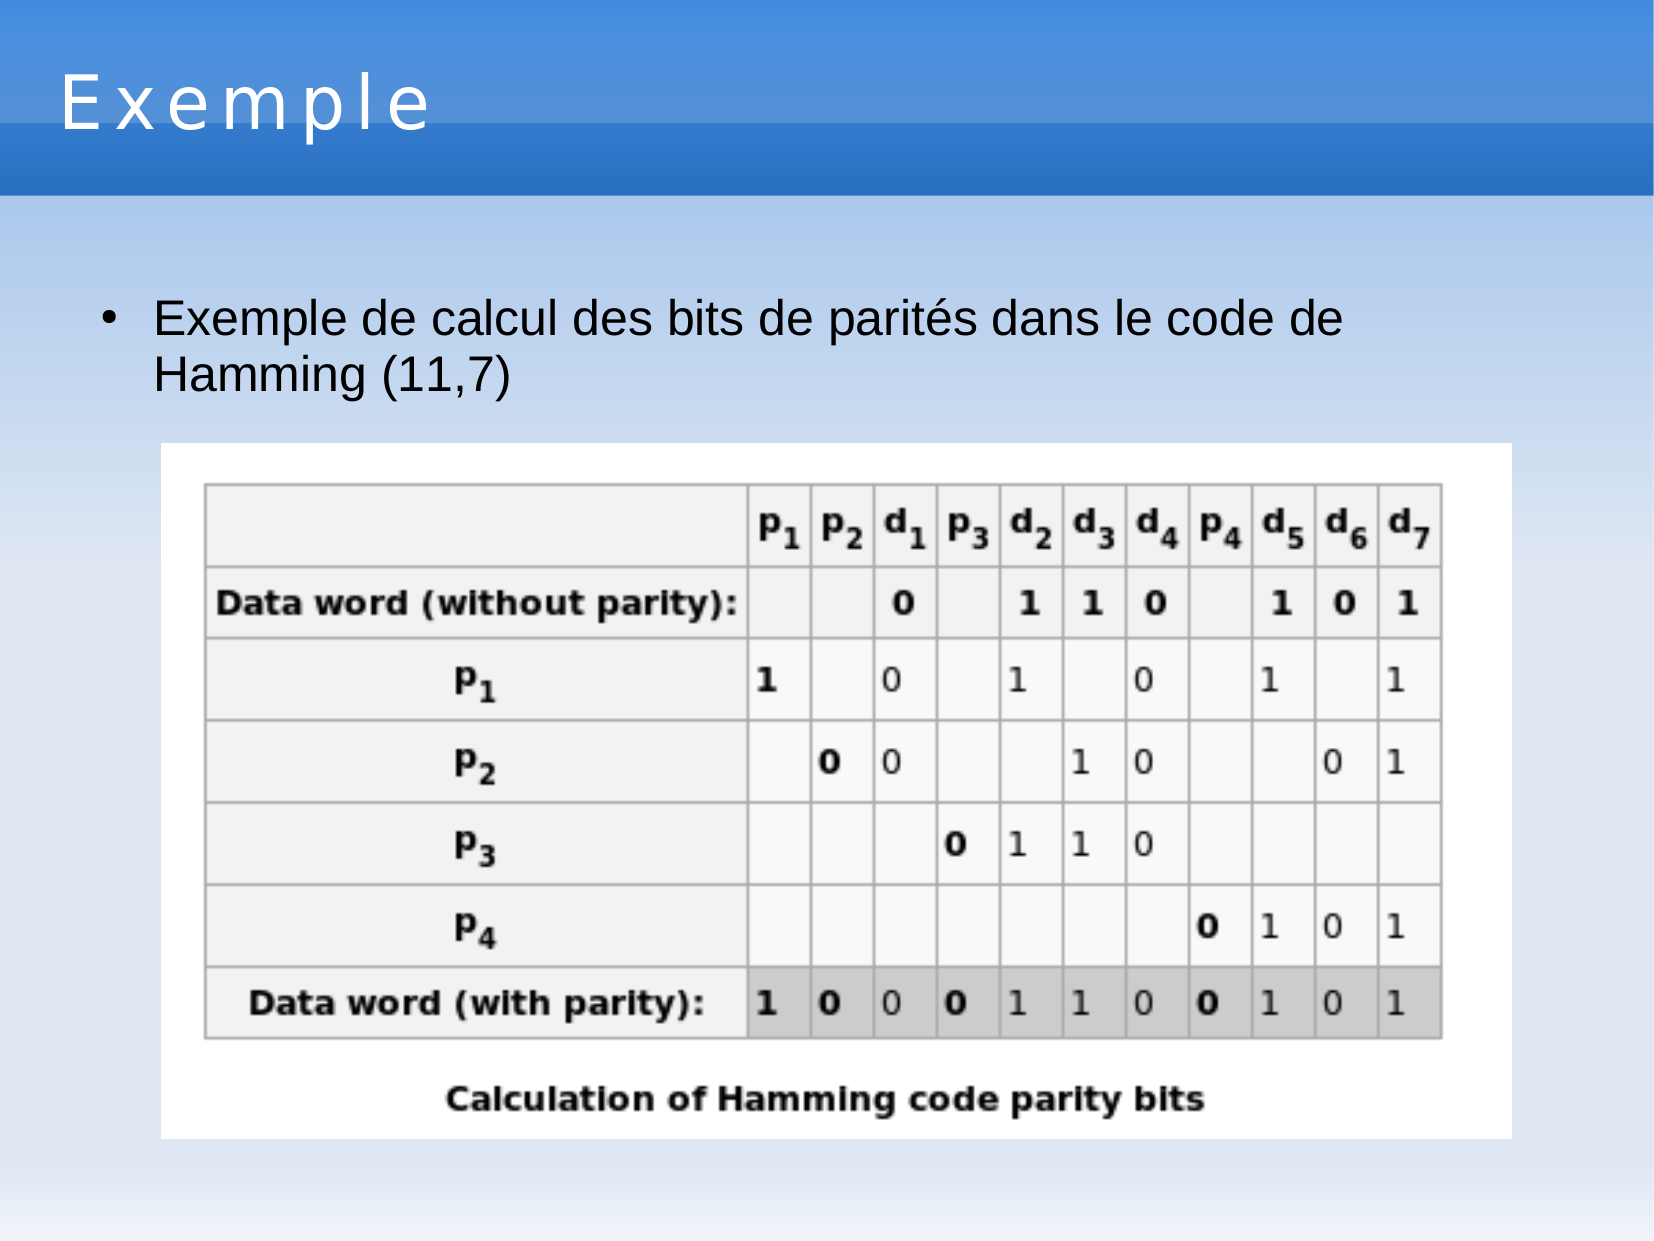

# Exemple
Exemple de calcul des bits de parités dans le code de Hamming (11,7)